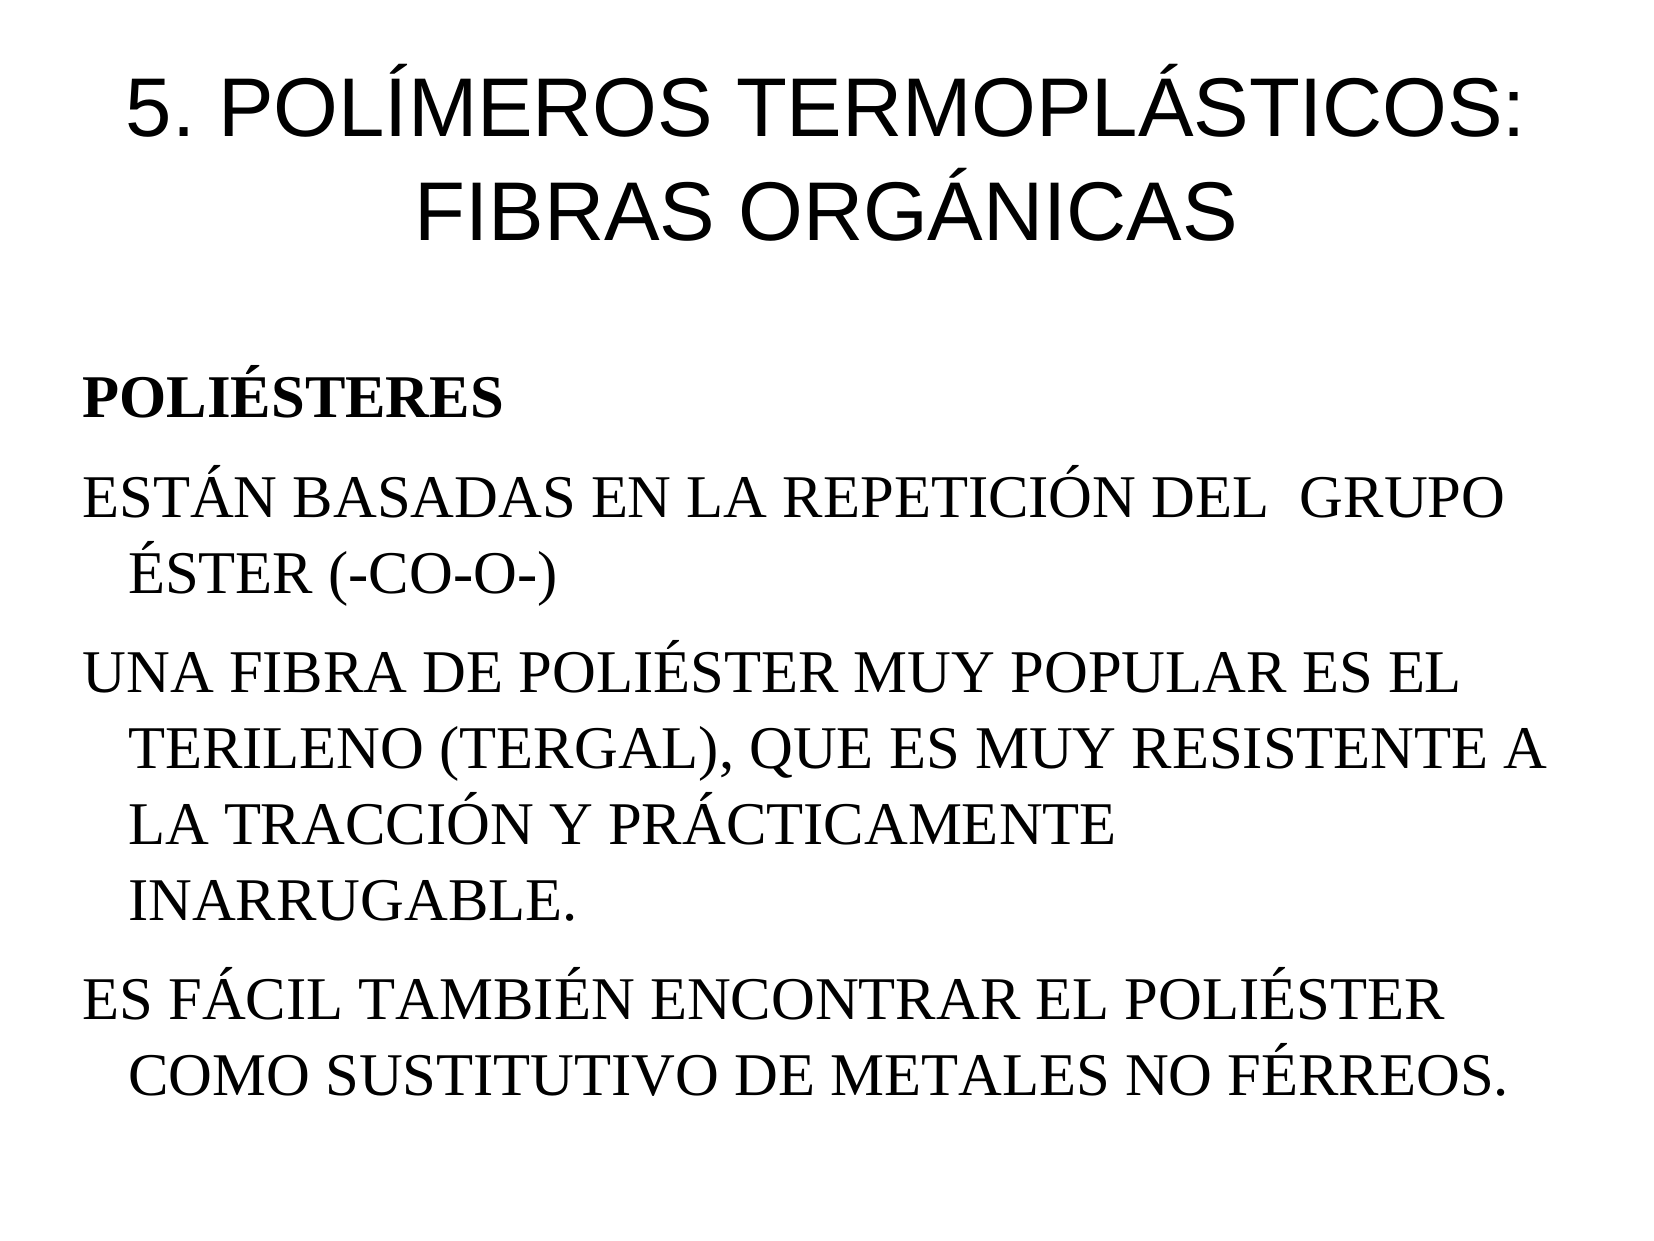

# 5. POLÍMEROS TERMOPLÁSTICOS: FIBRAS ORGÁNICAS
POLIÉSTERES
ESTÁN BASADAS EN LA REPETICIÓN DEL GRUPO ÉSTER (-CO-O-)
UNA FIBRA DE POLIÉSTER MUY POPULAR ES EL TERILENO (TERGAL), QUE ES MUY RESISTENTE A LA TRACCIÓN Y PRÁCTICAMENTE INARRUGABLE.
ES FÁCIL TAMBIÉN ENCONTRAR EL POLIÉSTER COMO SUSTITUTIVO DE METALES NO FÉRREOS.